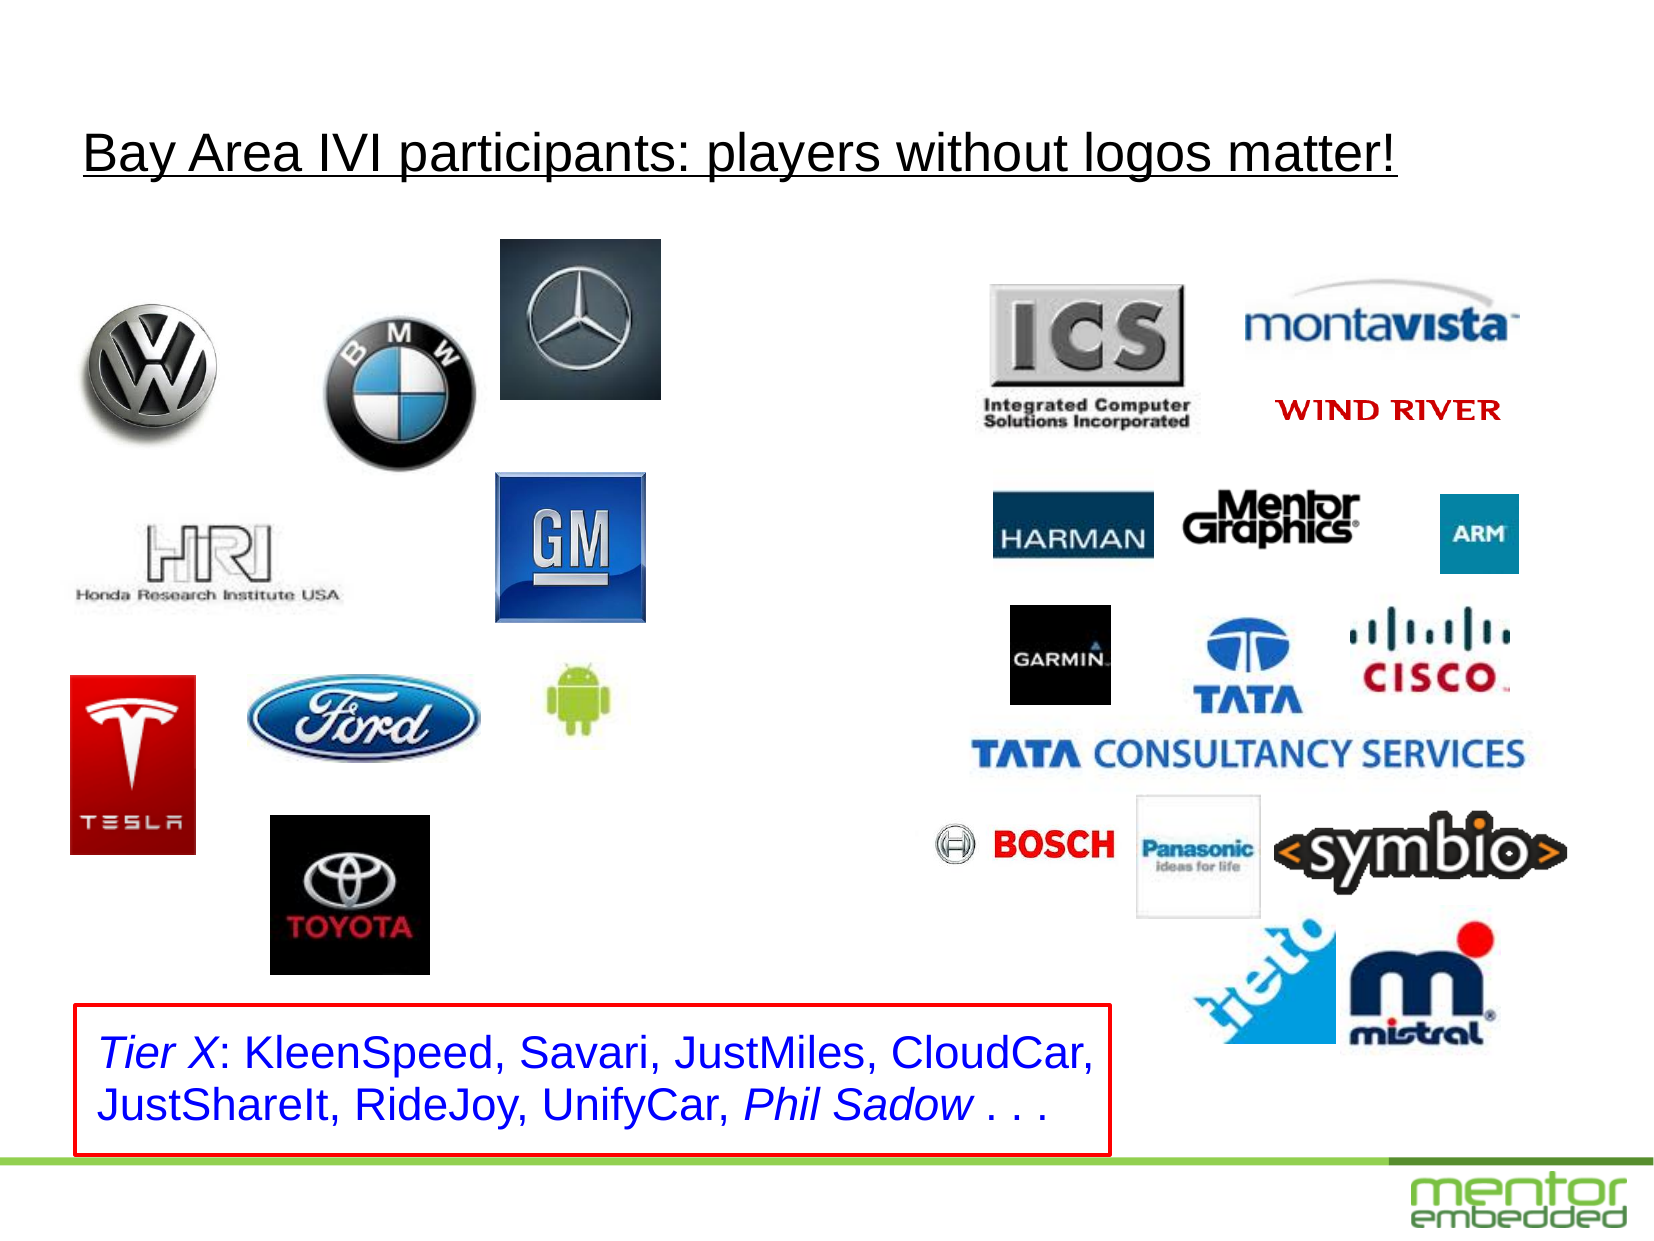

# Bay Area IVI participants: players without logos matter!
Tier X: KleenSpeed, Savari, JustMiles, CloudCar,
JustShareIt, RideJoy, UnifyCar, Phil Sadow . . .